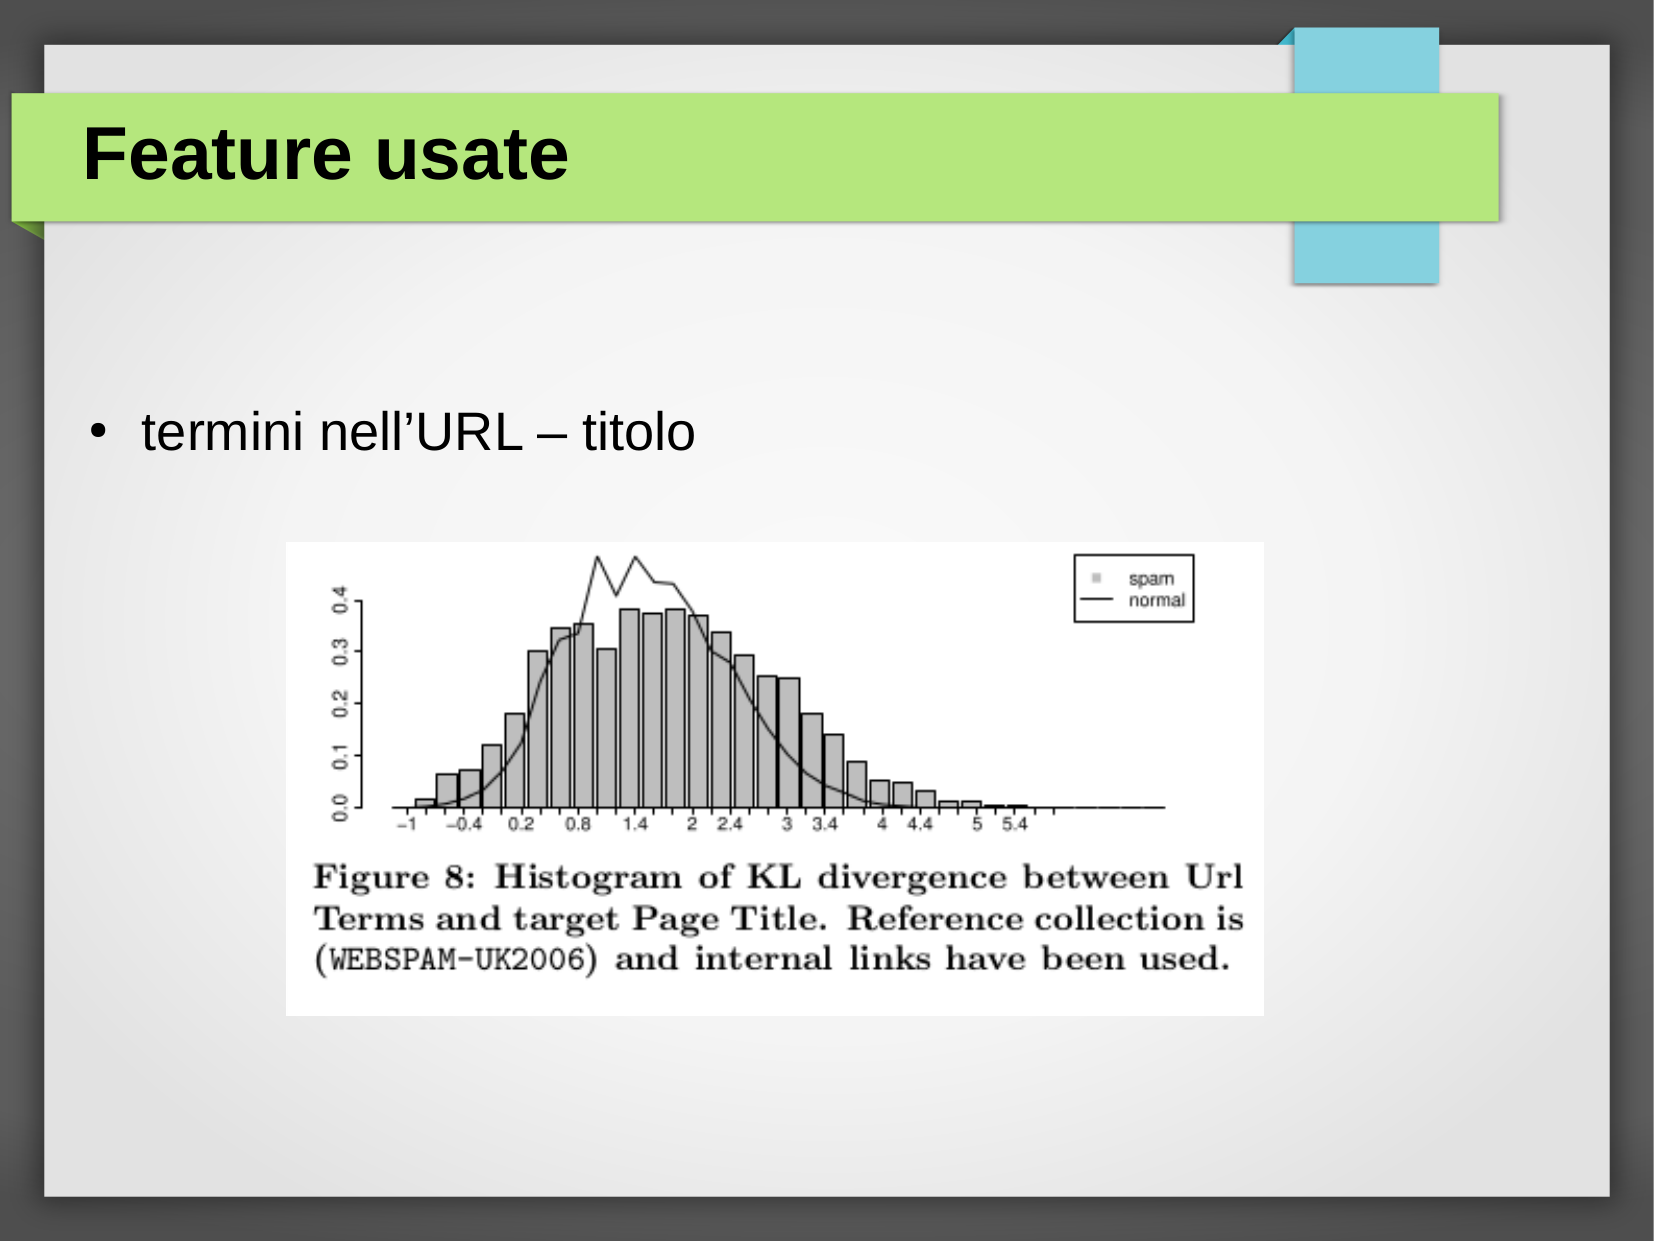

# Feature usate
termini nell’URL – titolo